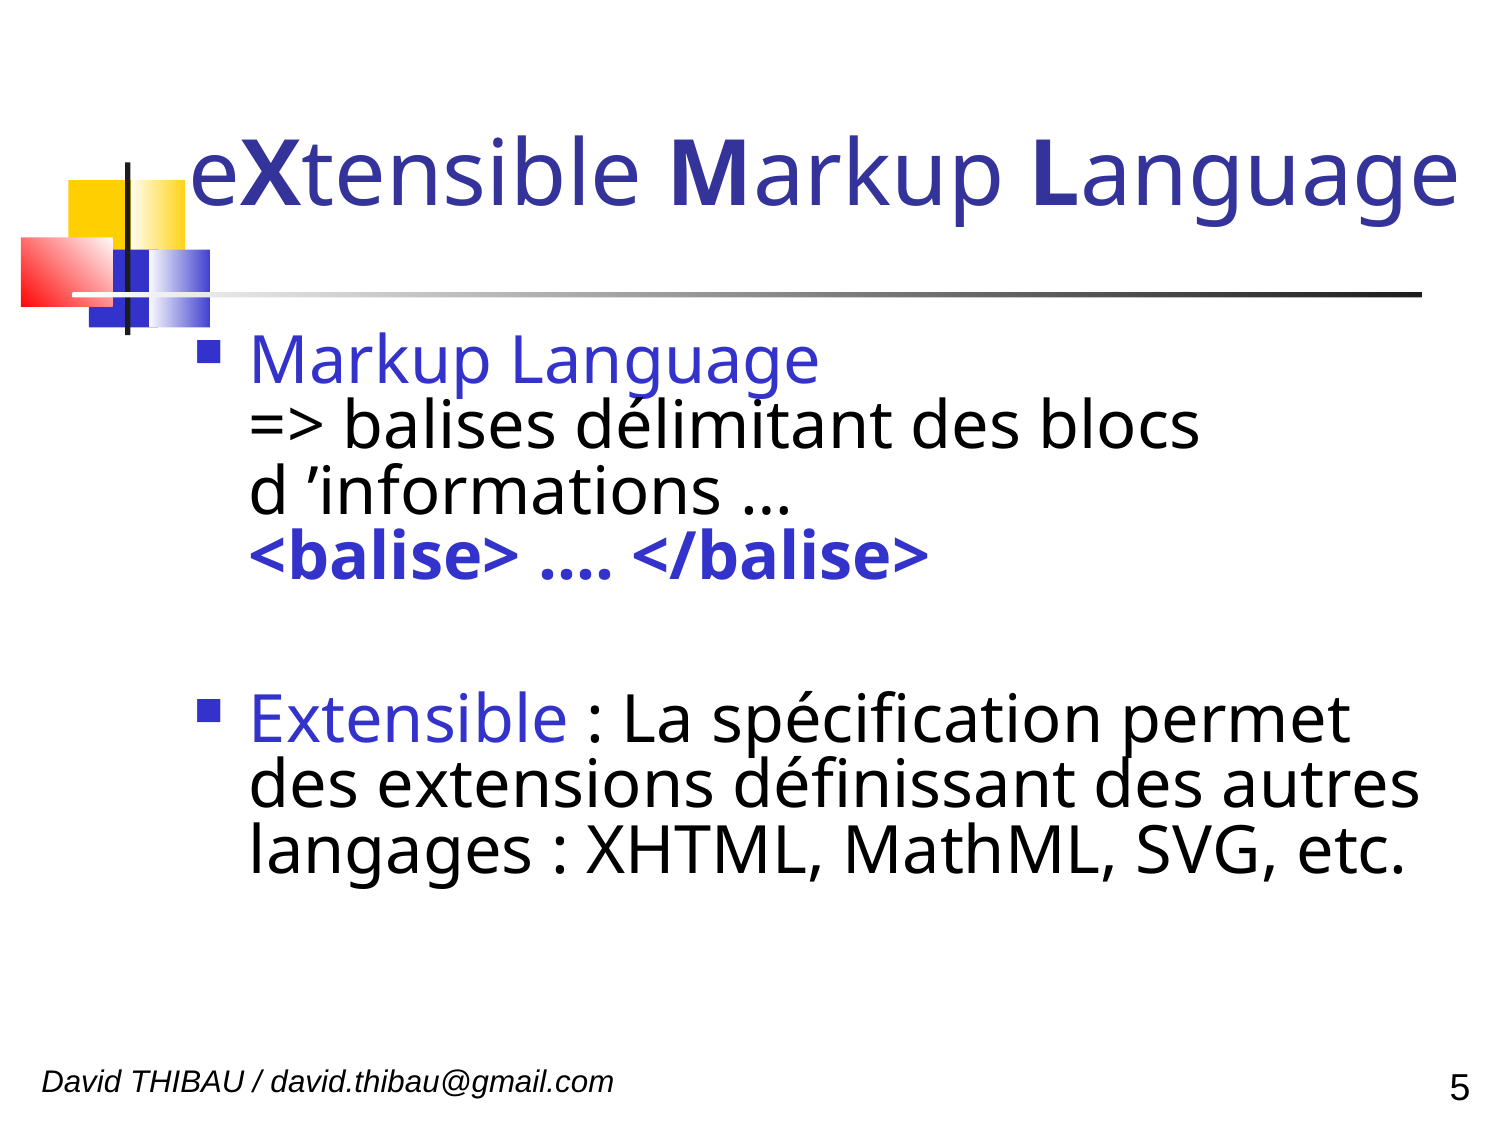

# eXtensible Markup Language
Markup Language
=> balises délimitant des blocs d ’informations …
<balise> …. </balise>
Extensible : La spécification permet des extensions définissant des autres langages : XHTML, MathML, SVG, etc.